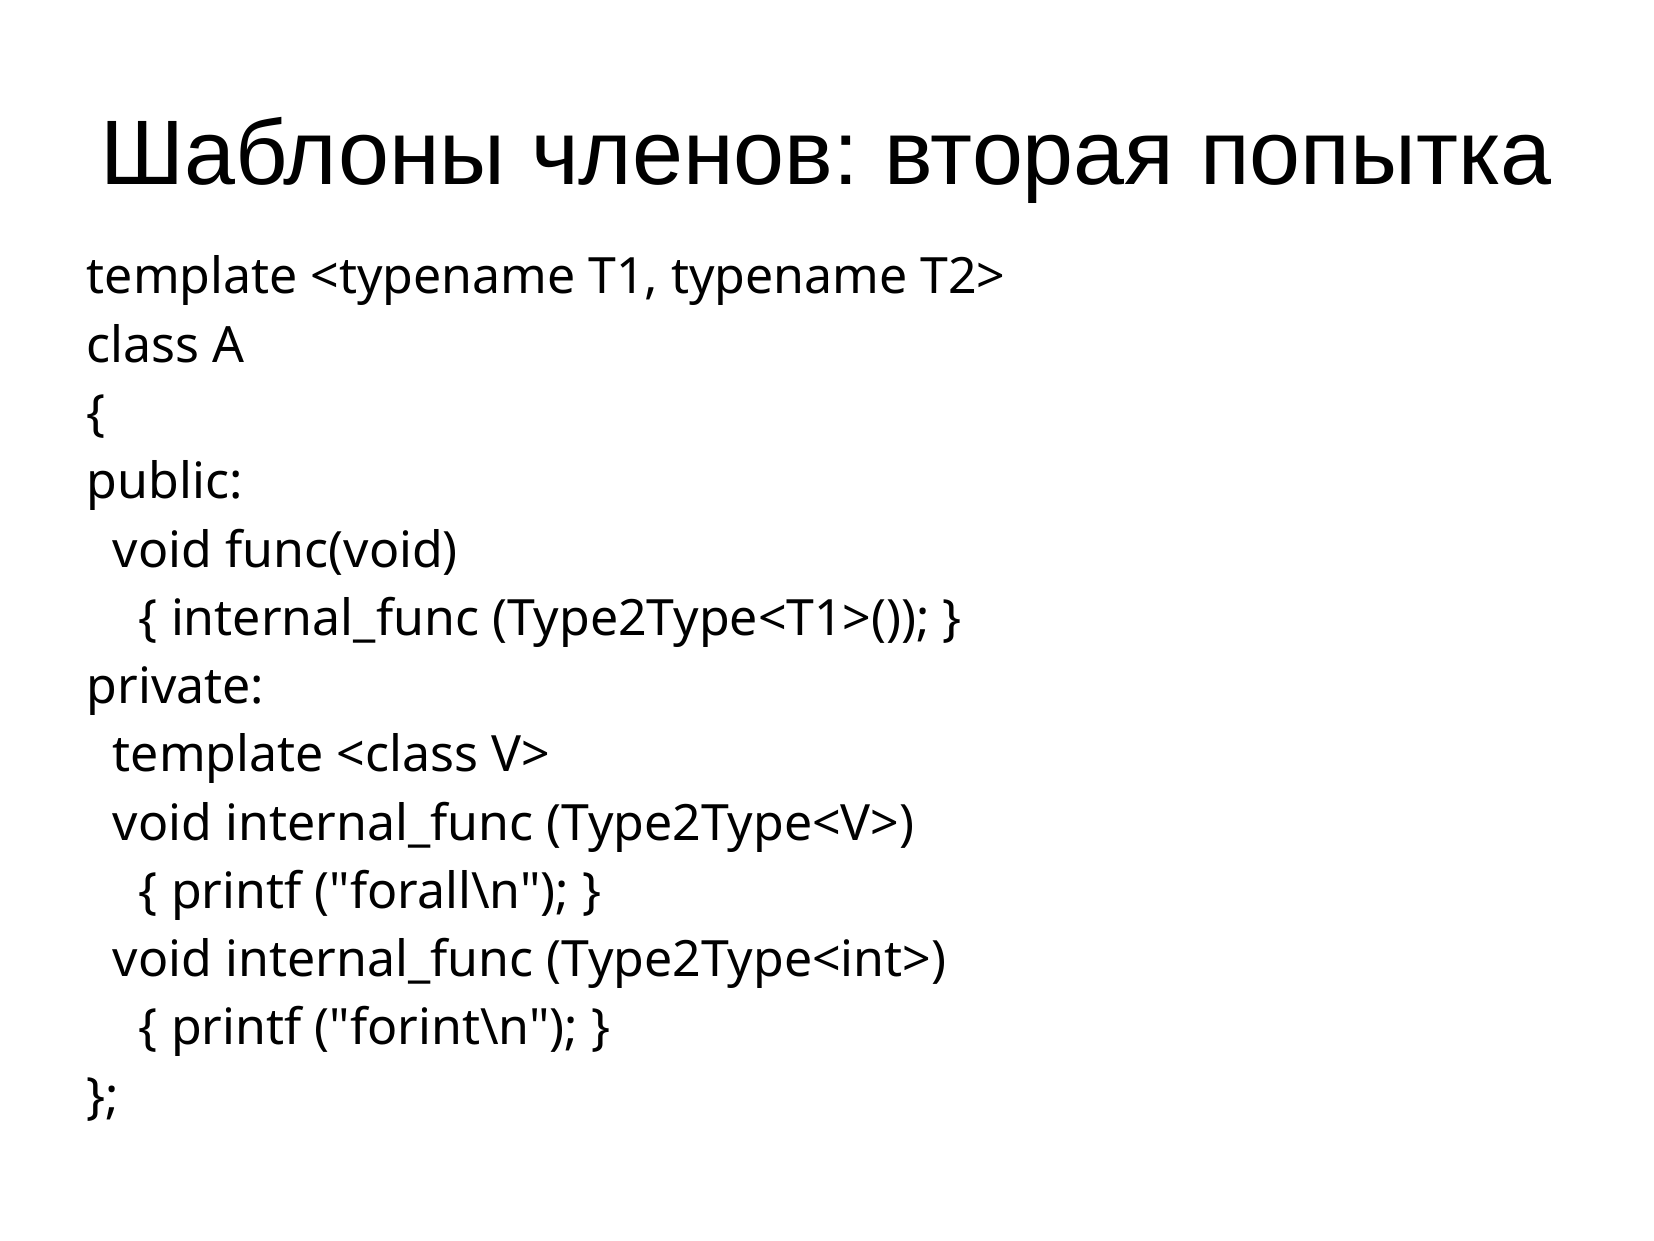

# Шаблоны членов: вторая попытка
template <typename T1, typename T2>
class A
{
public:
 void func(void)
 { internal_func (Type2Type<T1>()); }
private:
 template <class V>
 void internal_func (Type2Type<V>)
 { printf ("forall\n"); }
 void internal_func (Type2Type<int>)
 { printf ("forint\n"); }
};